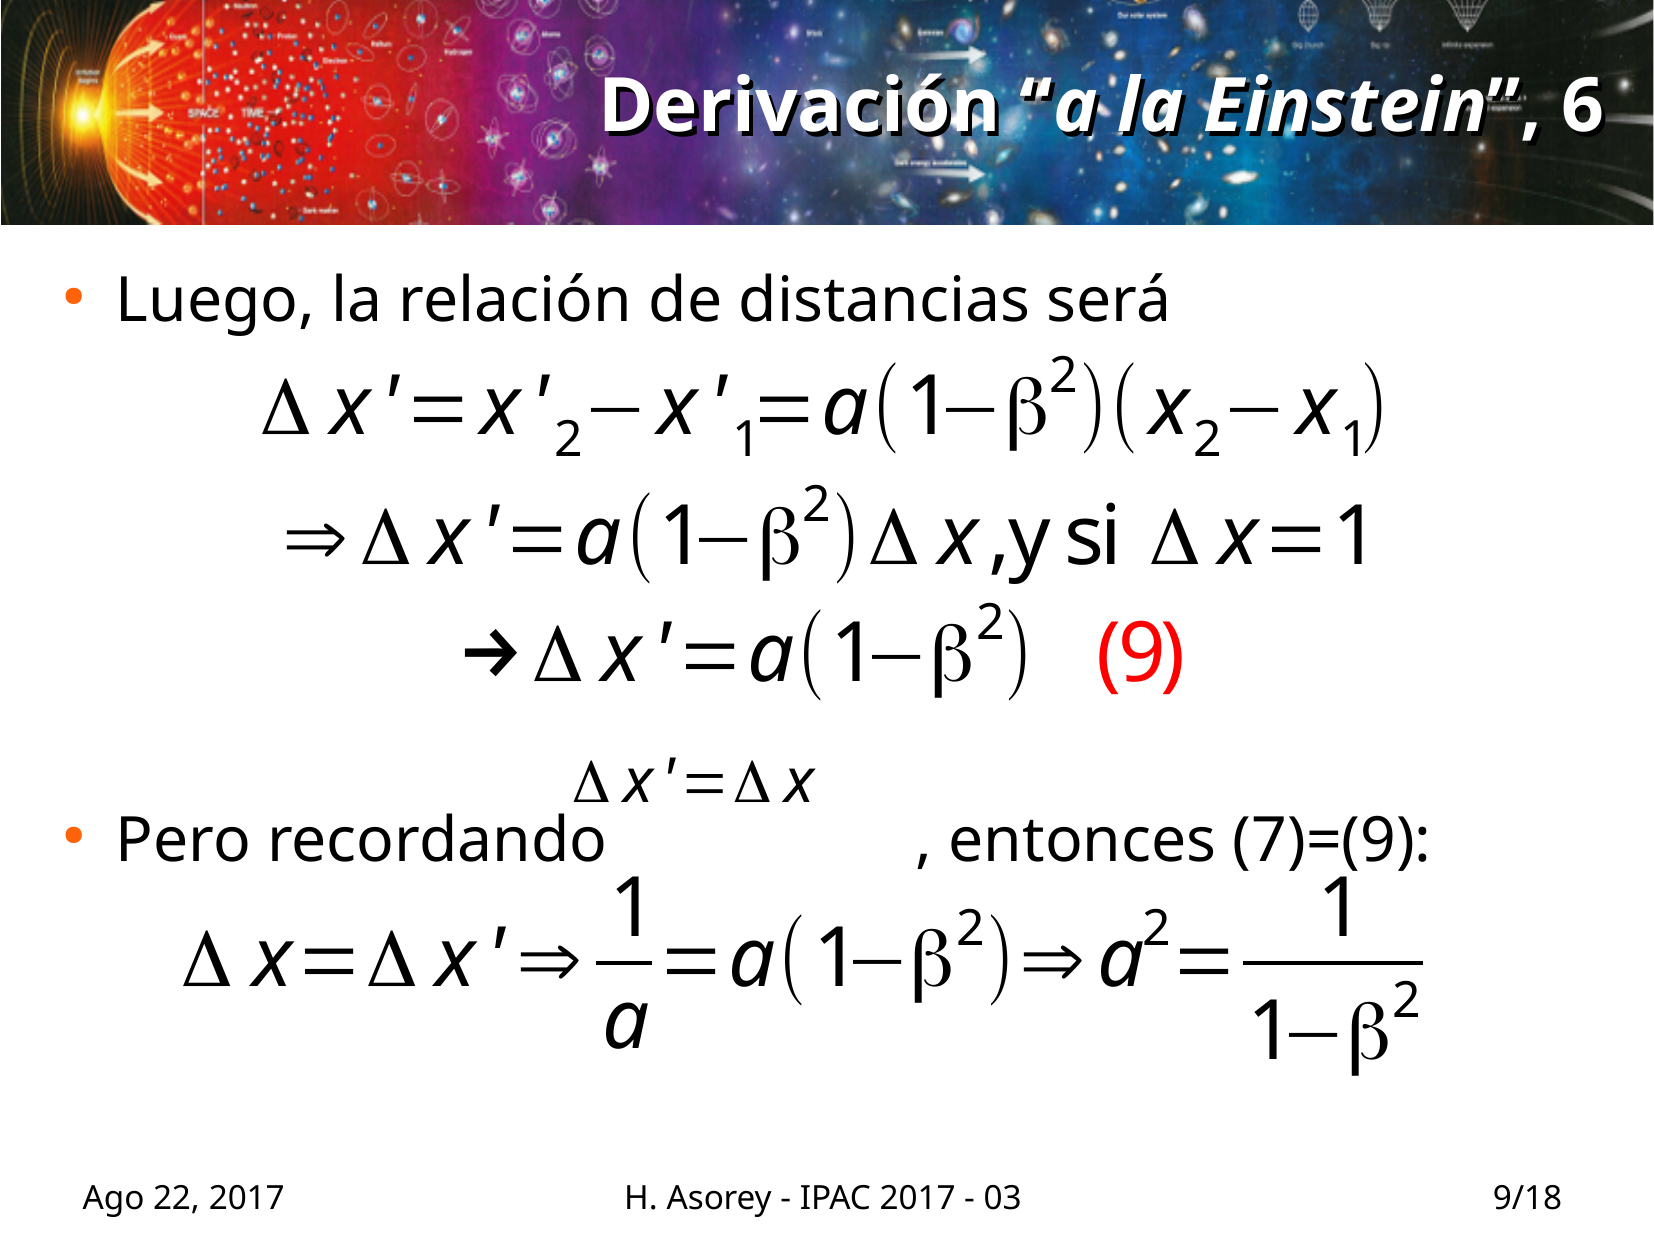

# Derivación “a la Einstein”, 6
Luego, la relación de distancias será
Pero recordando , entonces (7)=(9):
Ago 22, 2017
H. Asorey - IPAC 2017 - 03
9